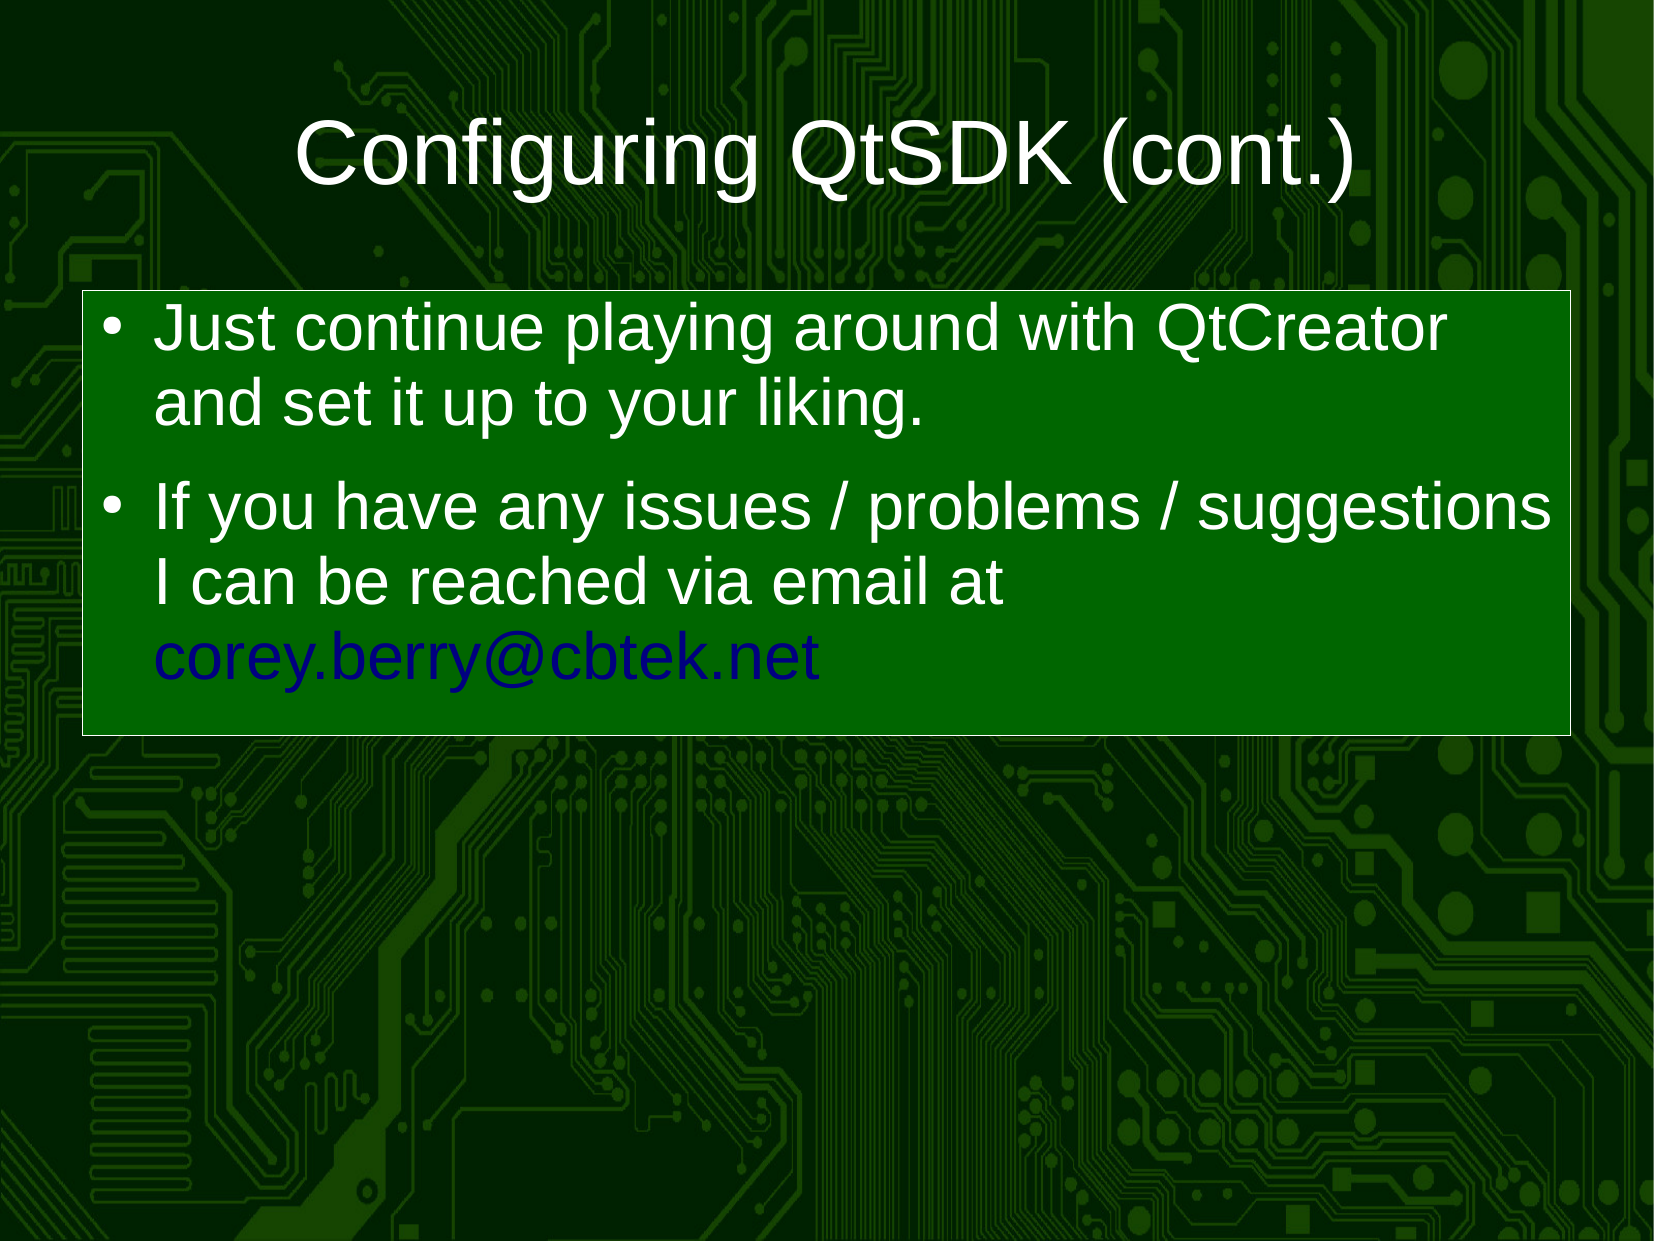

# Configuring QtSDK (cont.)
Just continue playing around with QtCreator and set it up to your liking.
If you have any issues / problems / suggestions I can be reached via email at corey.berry@cbtek.net